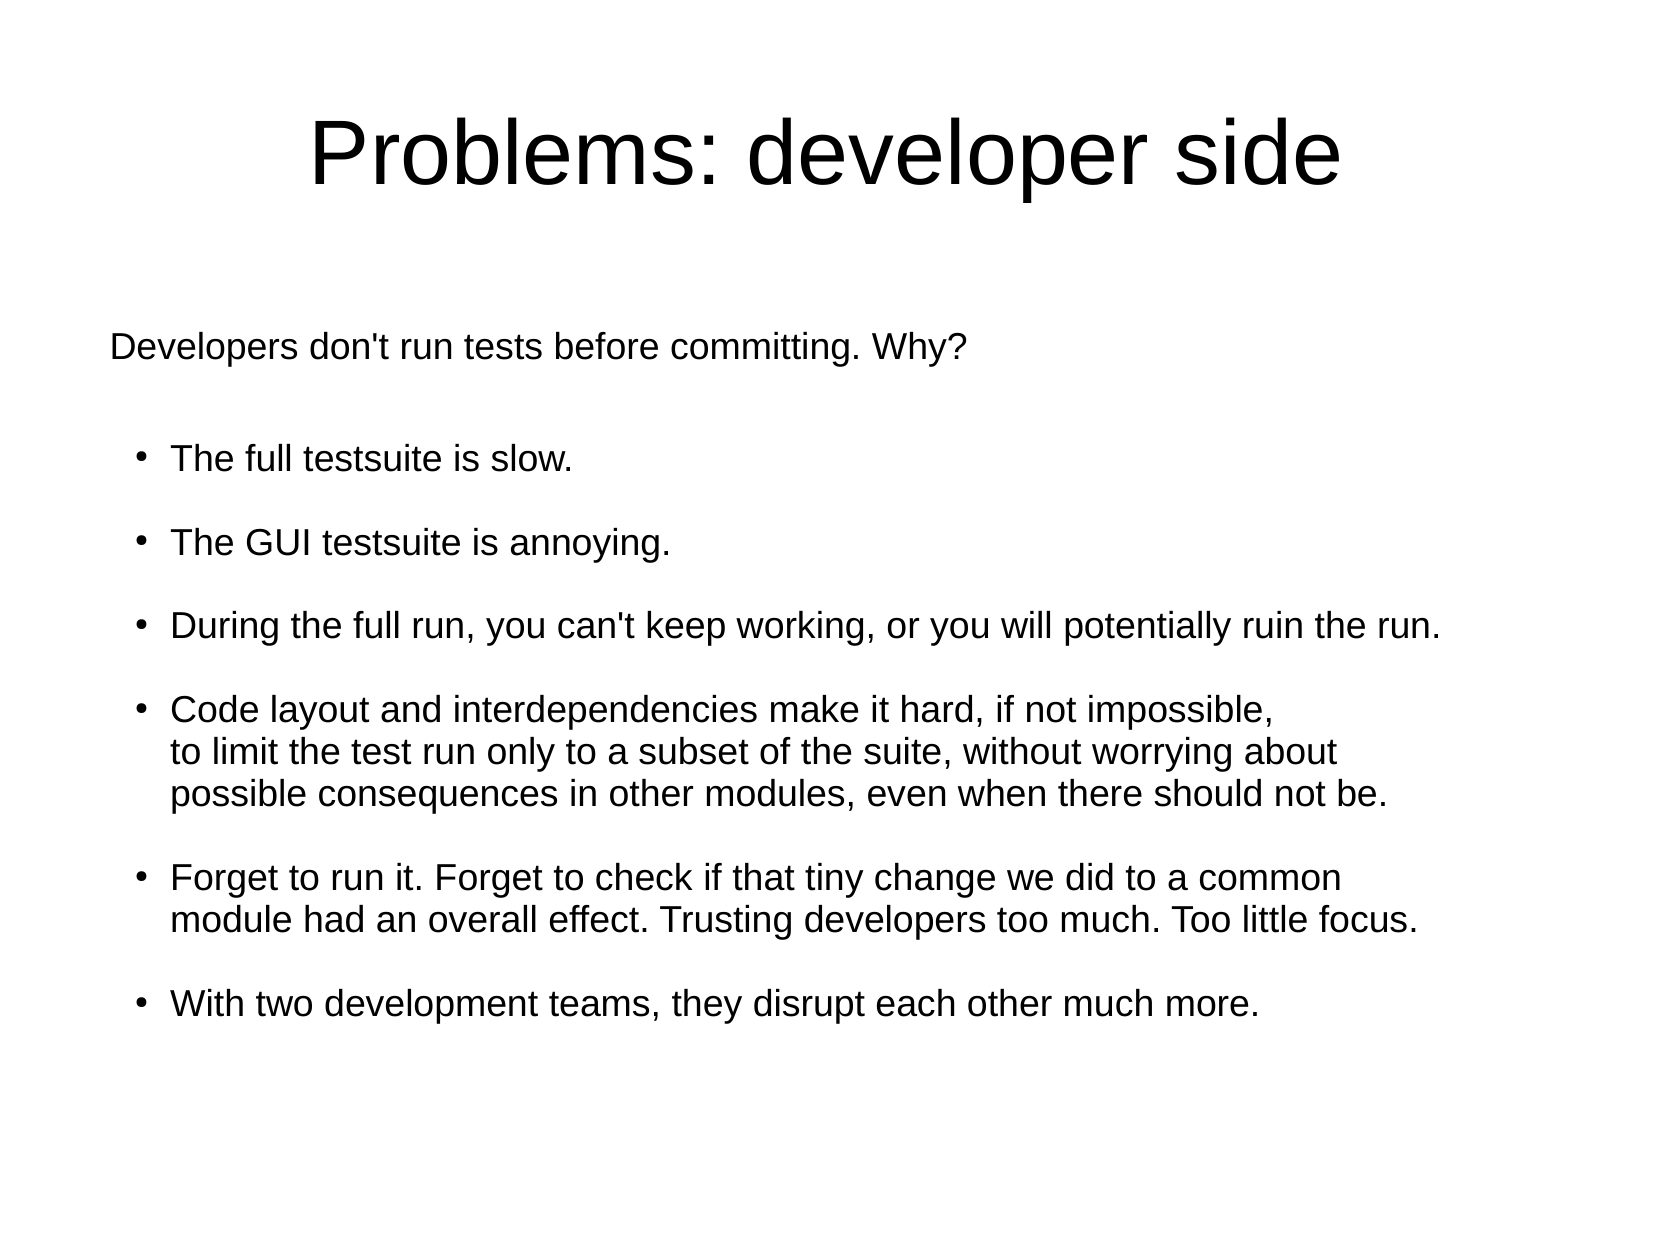

# Problems: developer side
Developers don't run tests before committing. Why?
The full testsuite is slow.
The GUI testsuite is annoying.
During the full run, you can't keep working, or you will potentially ruin the run.
Code layout and interdependencies make it hard, if not impossible,
to limit the test run only to a subset of the suite, without worrying about
possible consequences in other modules, even when there should not be.
Forget to run it. Forget to check if that tiny change we did to a common
module had an overall effect. Trusting developers too much. Too little focus.
With two development teams, they disrupt each other much more.